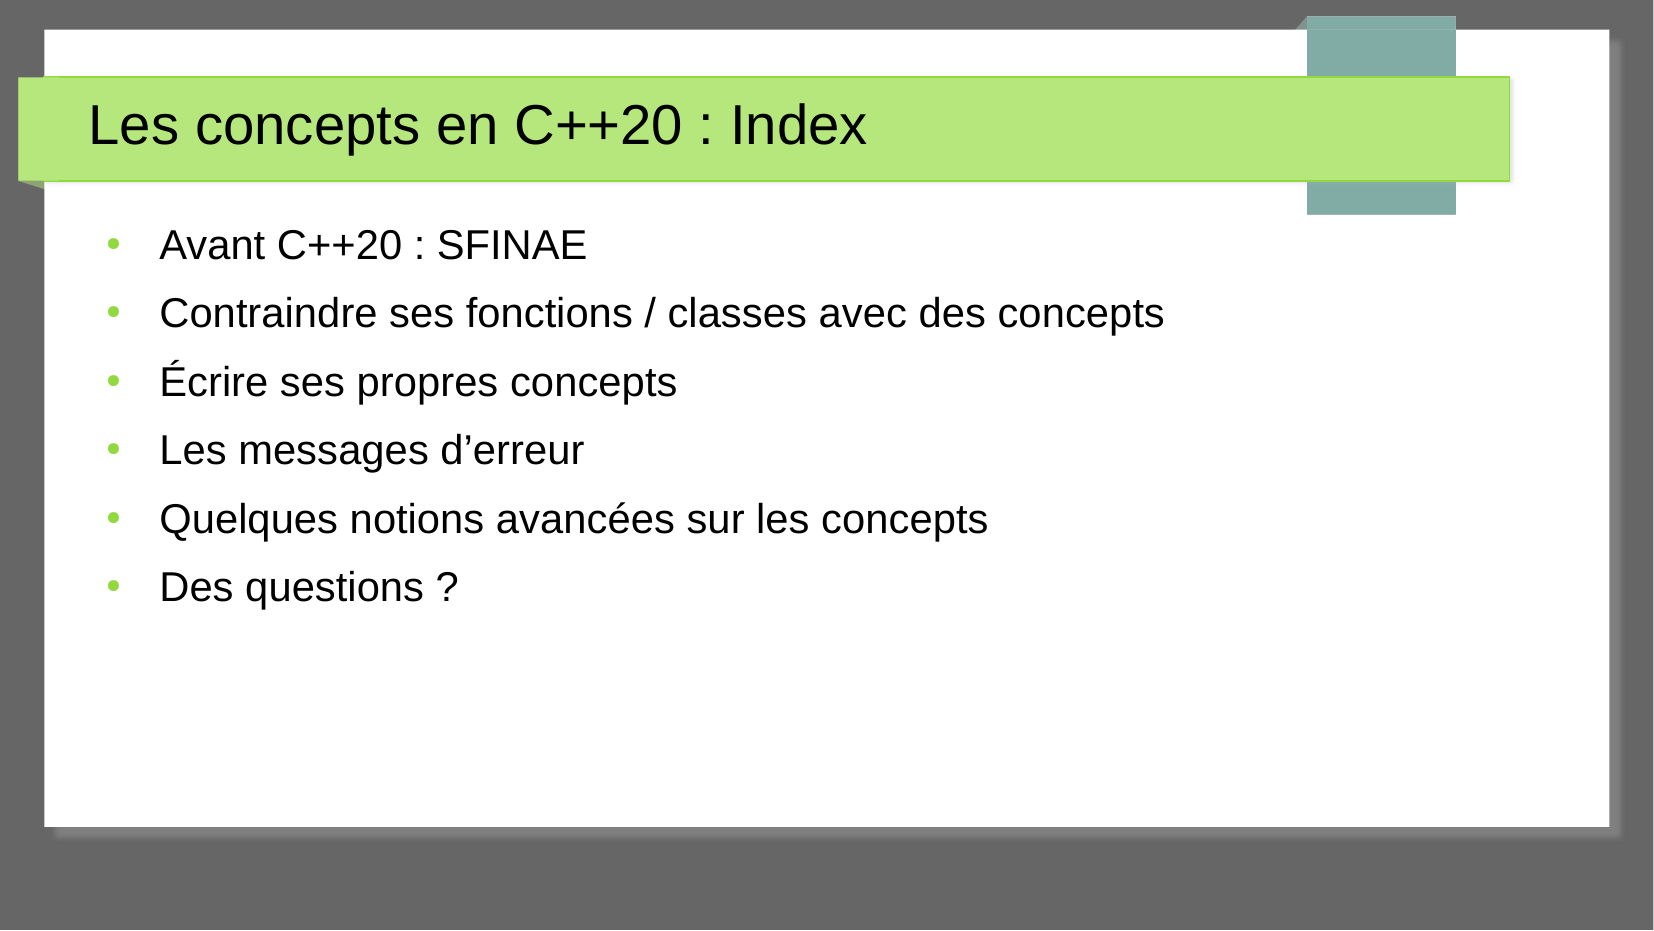

# Les concepts en C++20 : Index
Avant C++20 : SFINAE
Contraindre ses fonctions / classes avec des concepts
Écrire ses propres concepts
Les messages d’erreur
Quelques notions avancées sur les concepts
Des questions ?